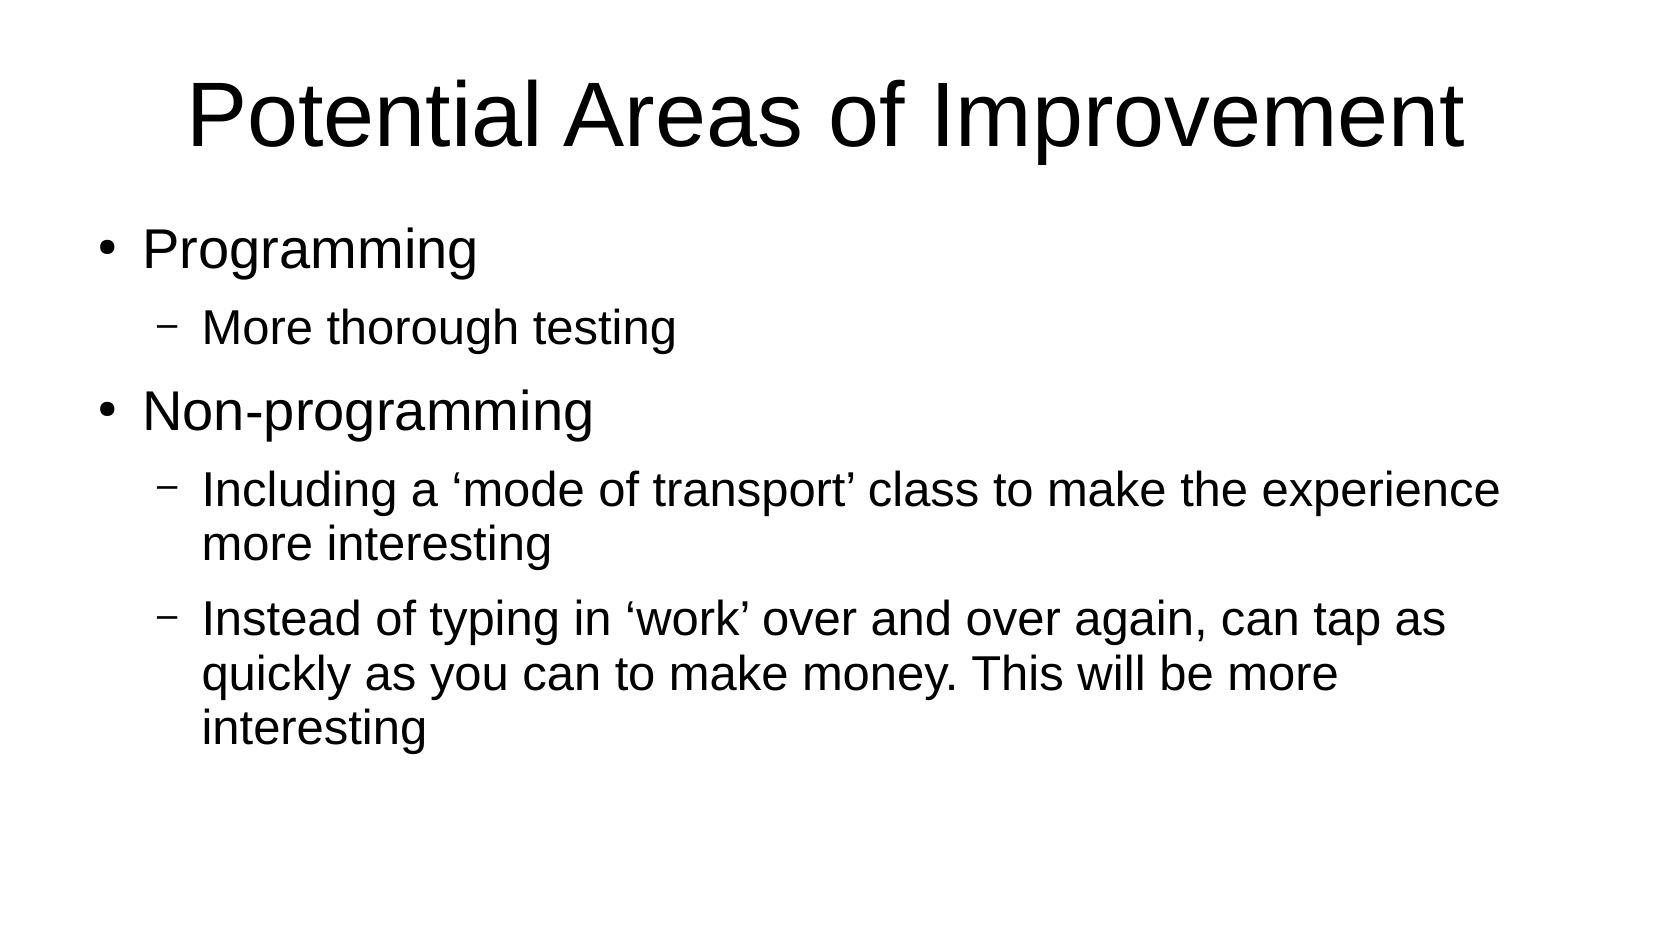

# Potential Areas of Improvement
Programming
More thorough testing
Non-programming
Including a ‘mode of transport’ class to make the experience more interesting
Instead of typing in ‘work’ over and over again, can tap as quickly as you can to make money. This will be more interesting